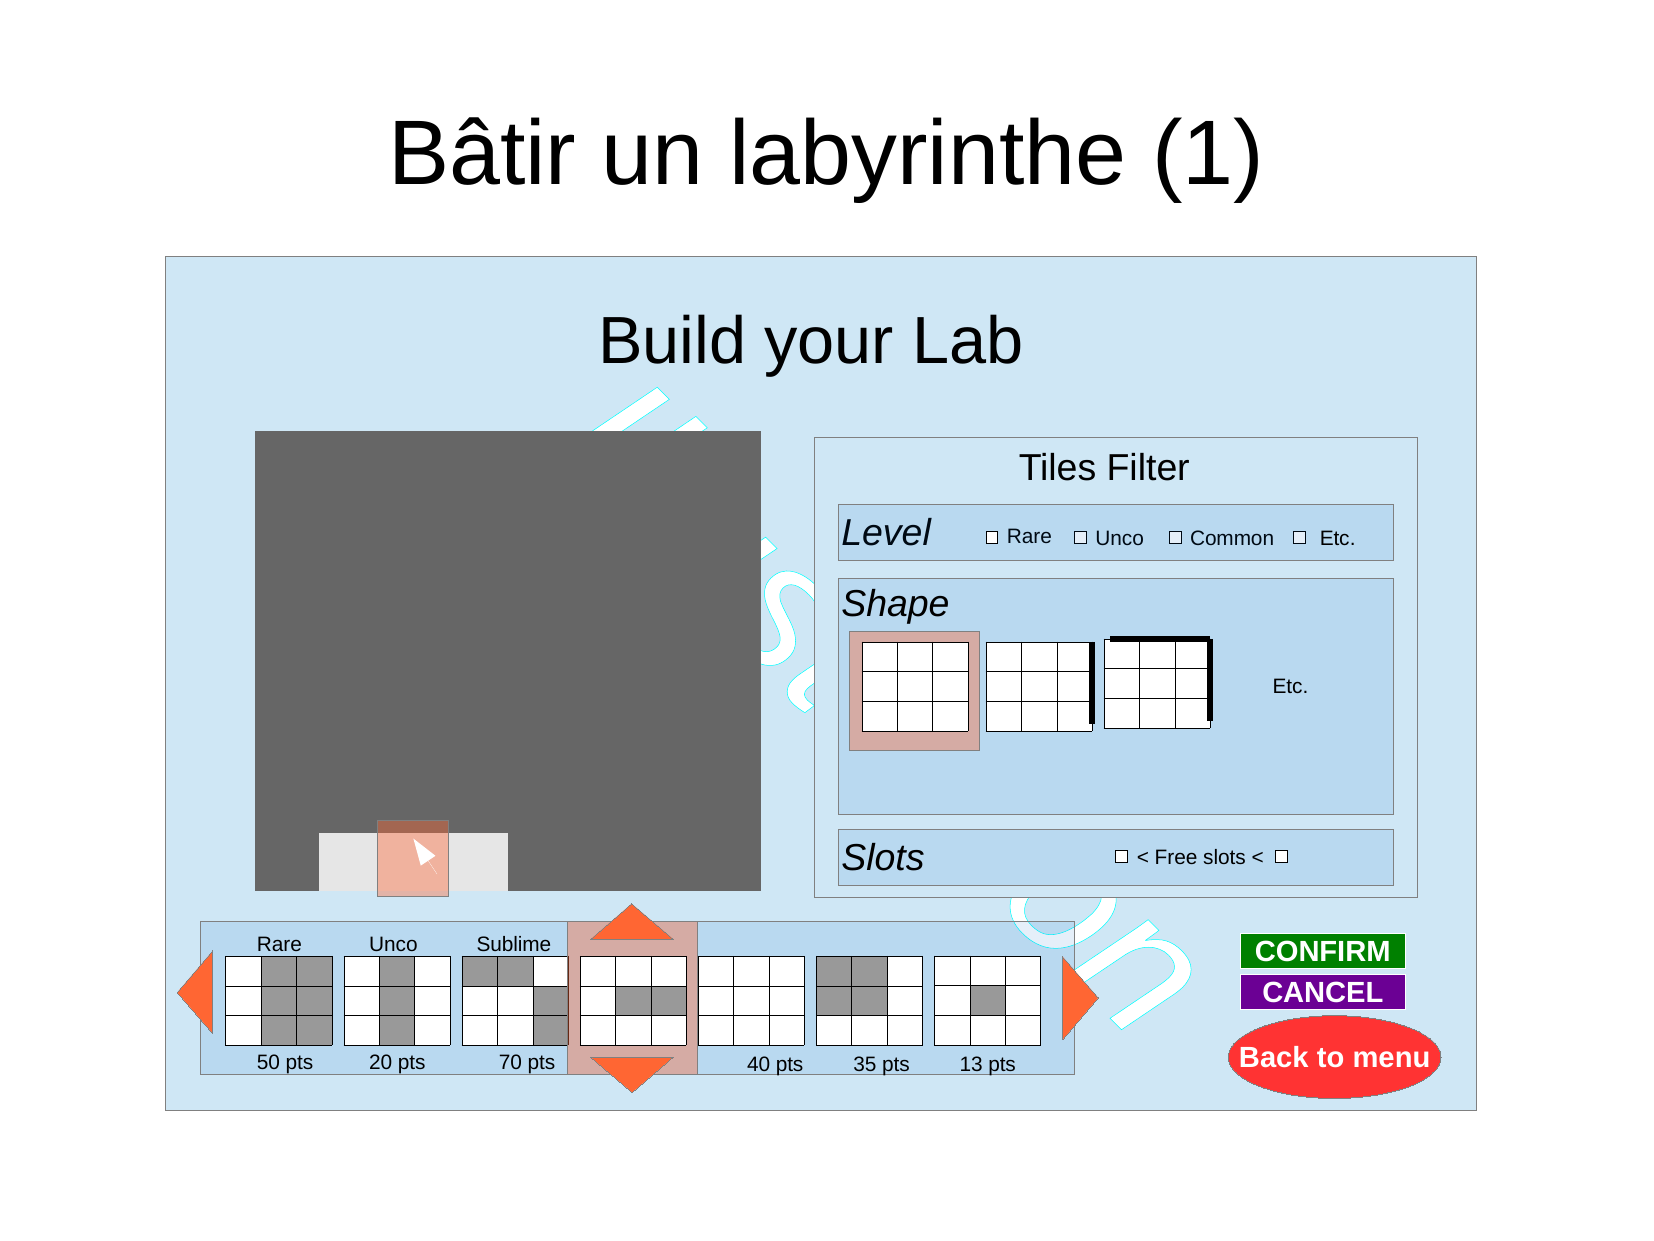

# Bâtir un labyrinthe (1)
Build your Lab
| | | | | | | | |
| --- | --- | --- | --- | --- | --- | --- | --- |
| | | | | | | | |
| | | | | | | | |
| | | | | | | | |
| | | | | | | | |
| | | | | | | | |
| | | | | | | | |
| | | | | | | | |
Tiles Filter
Level
Rare
Unco
Common
Etc.
Shape
Illustration
| | | |
| --- | --- | --- |
| | | |
| | | |
| | | |
| --- | --- | --- |
| | | |
| | | |
| | | |
| --- | --- | --- |
| | | |
| | | |
Etc.
Slots
< Free slots <
Rare
Unco
Sublime
CONFIRM
| | | |
| --- | --- | --- |
| | | |
| | | |
| | | |
| --- | --- | --- |
| | | |
| | | |
| | | |
| --- | --- | --- |
| | | |
| | | |
| | | |
| --- | --- | --- |
| | | |
| | | |
| | | |
| --- | --- | --- |
| | | |
| | | |
| | | |
| --- | --- | --- |
| | | |
| | | |
| | | |
| --- | --- | --- |
| | | |
| | | |
CANCEL
Back to menu
50 pts
20 pts
70 pts
40 pts
35 pts
13 pts